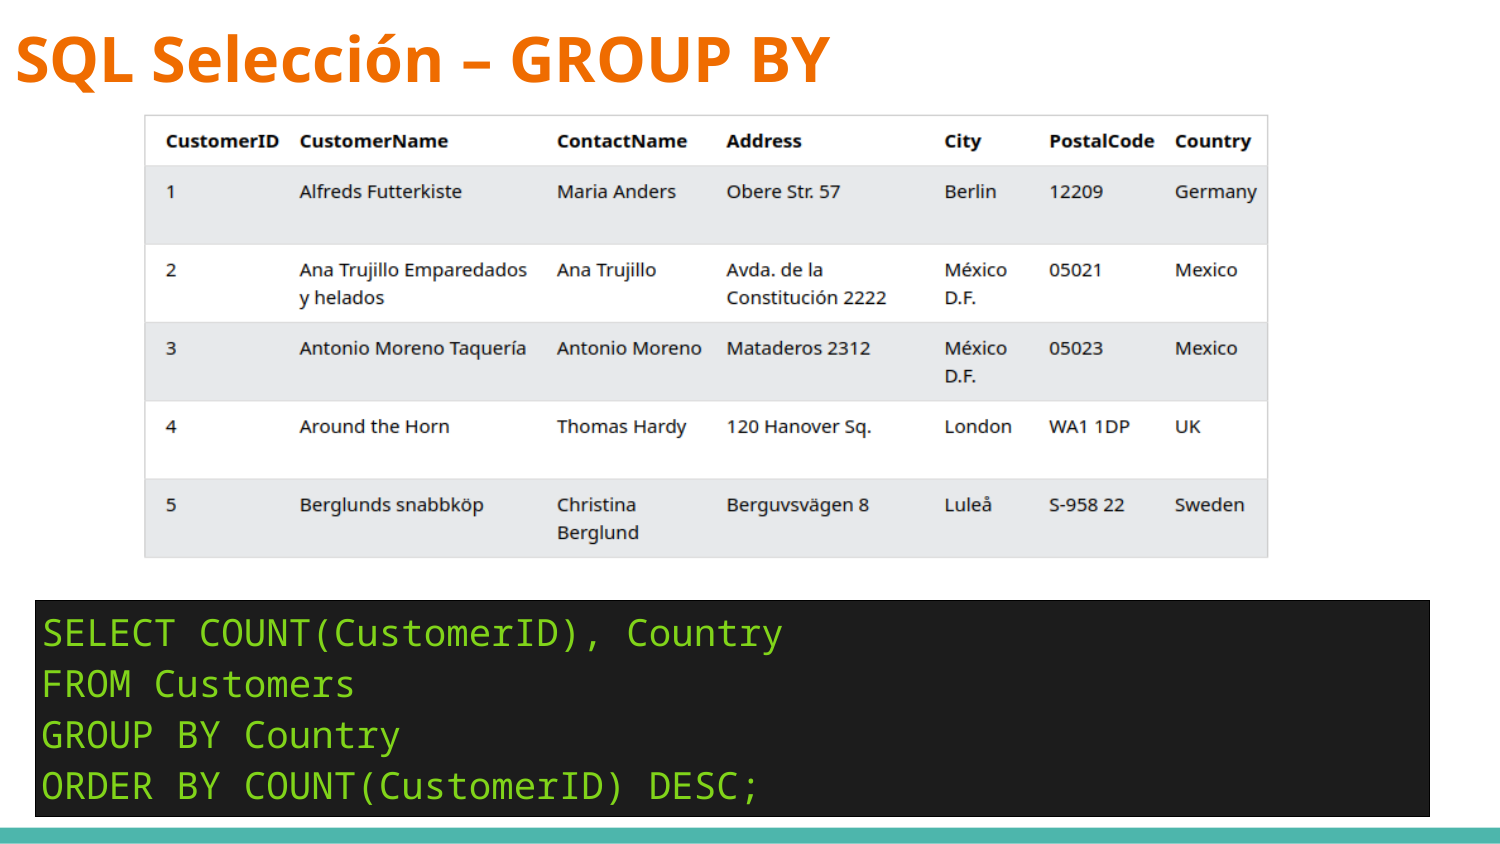

# SQL Selección – GROUP BY
| SELECT COUNT(CustomerID), Country FROM Customers GROUP BY Country ORDER BY COUNT(CustomerID) DESC; |
| --- |